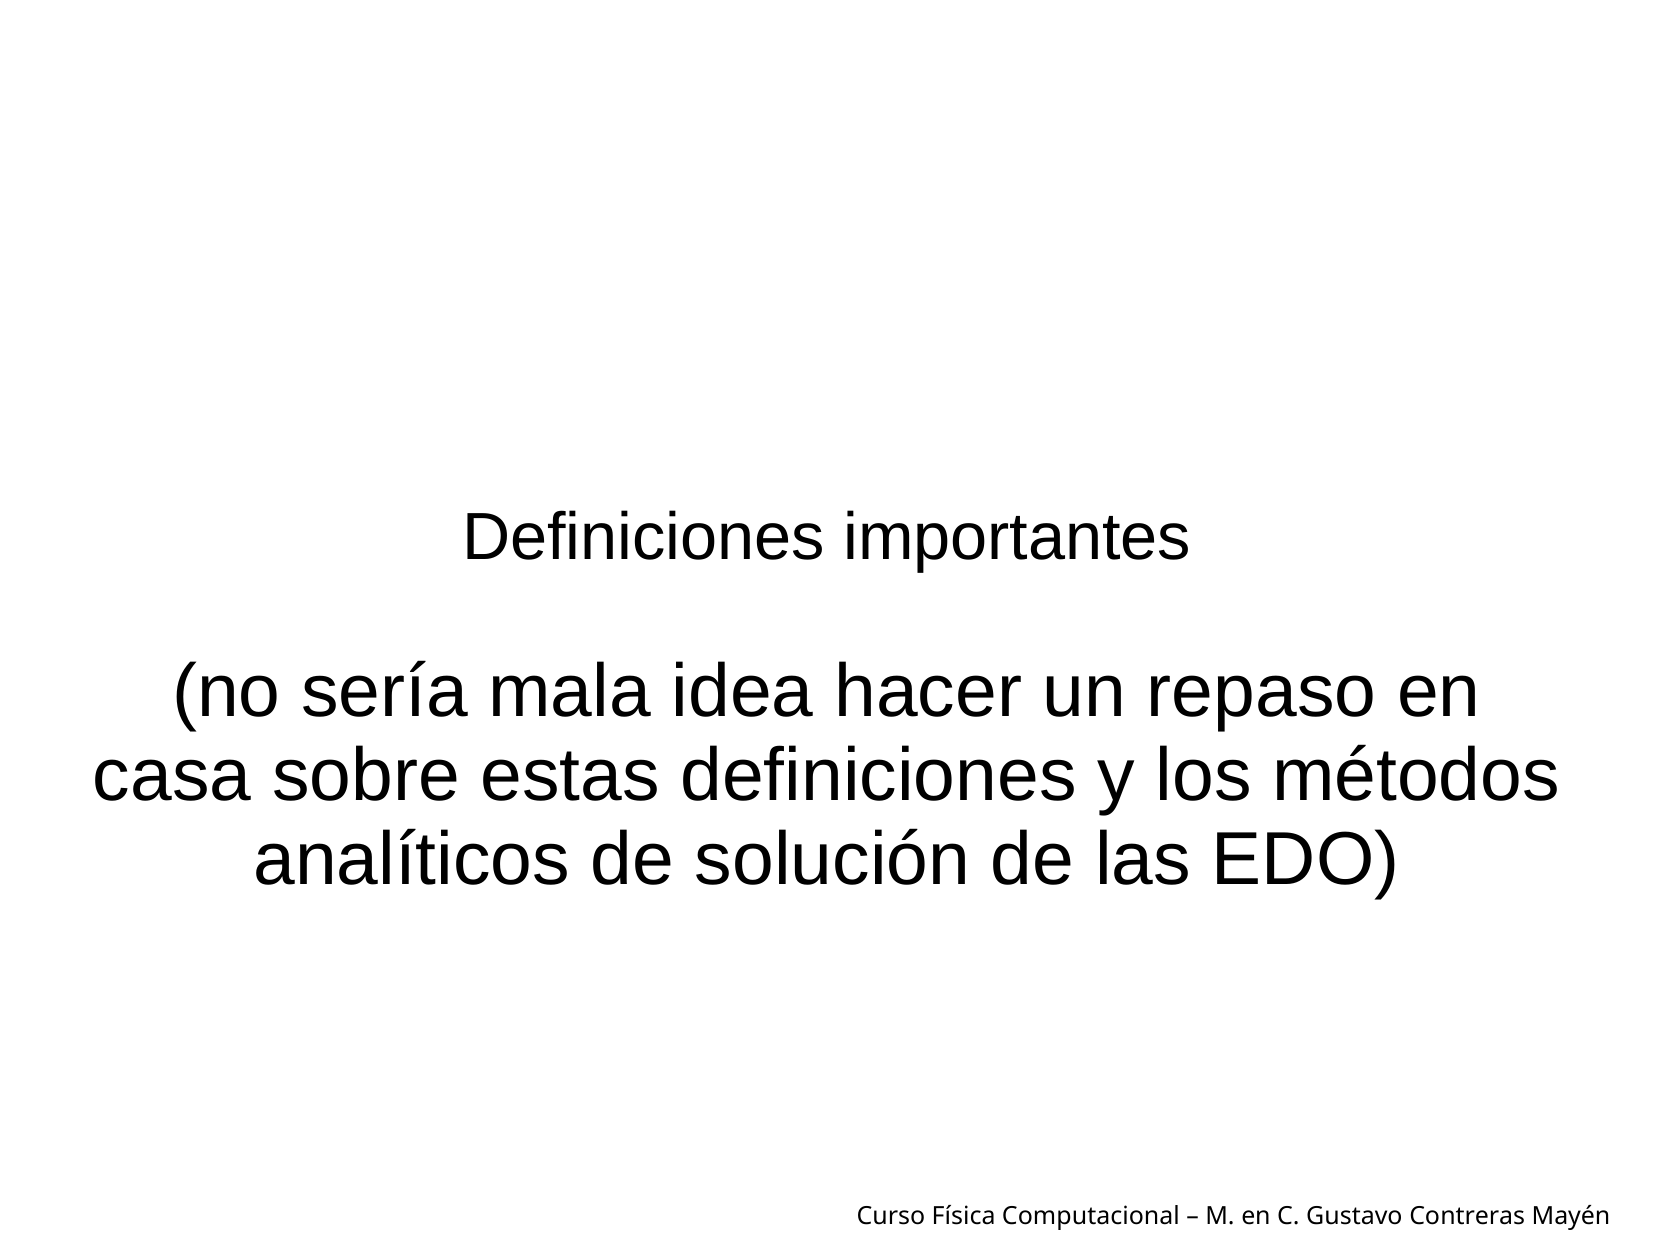

#
Definiciones importantes
(no sería mala idea hacer un repaso en casa sobre estas definiciones y los métodos analíticos de solución de las EDO)